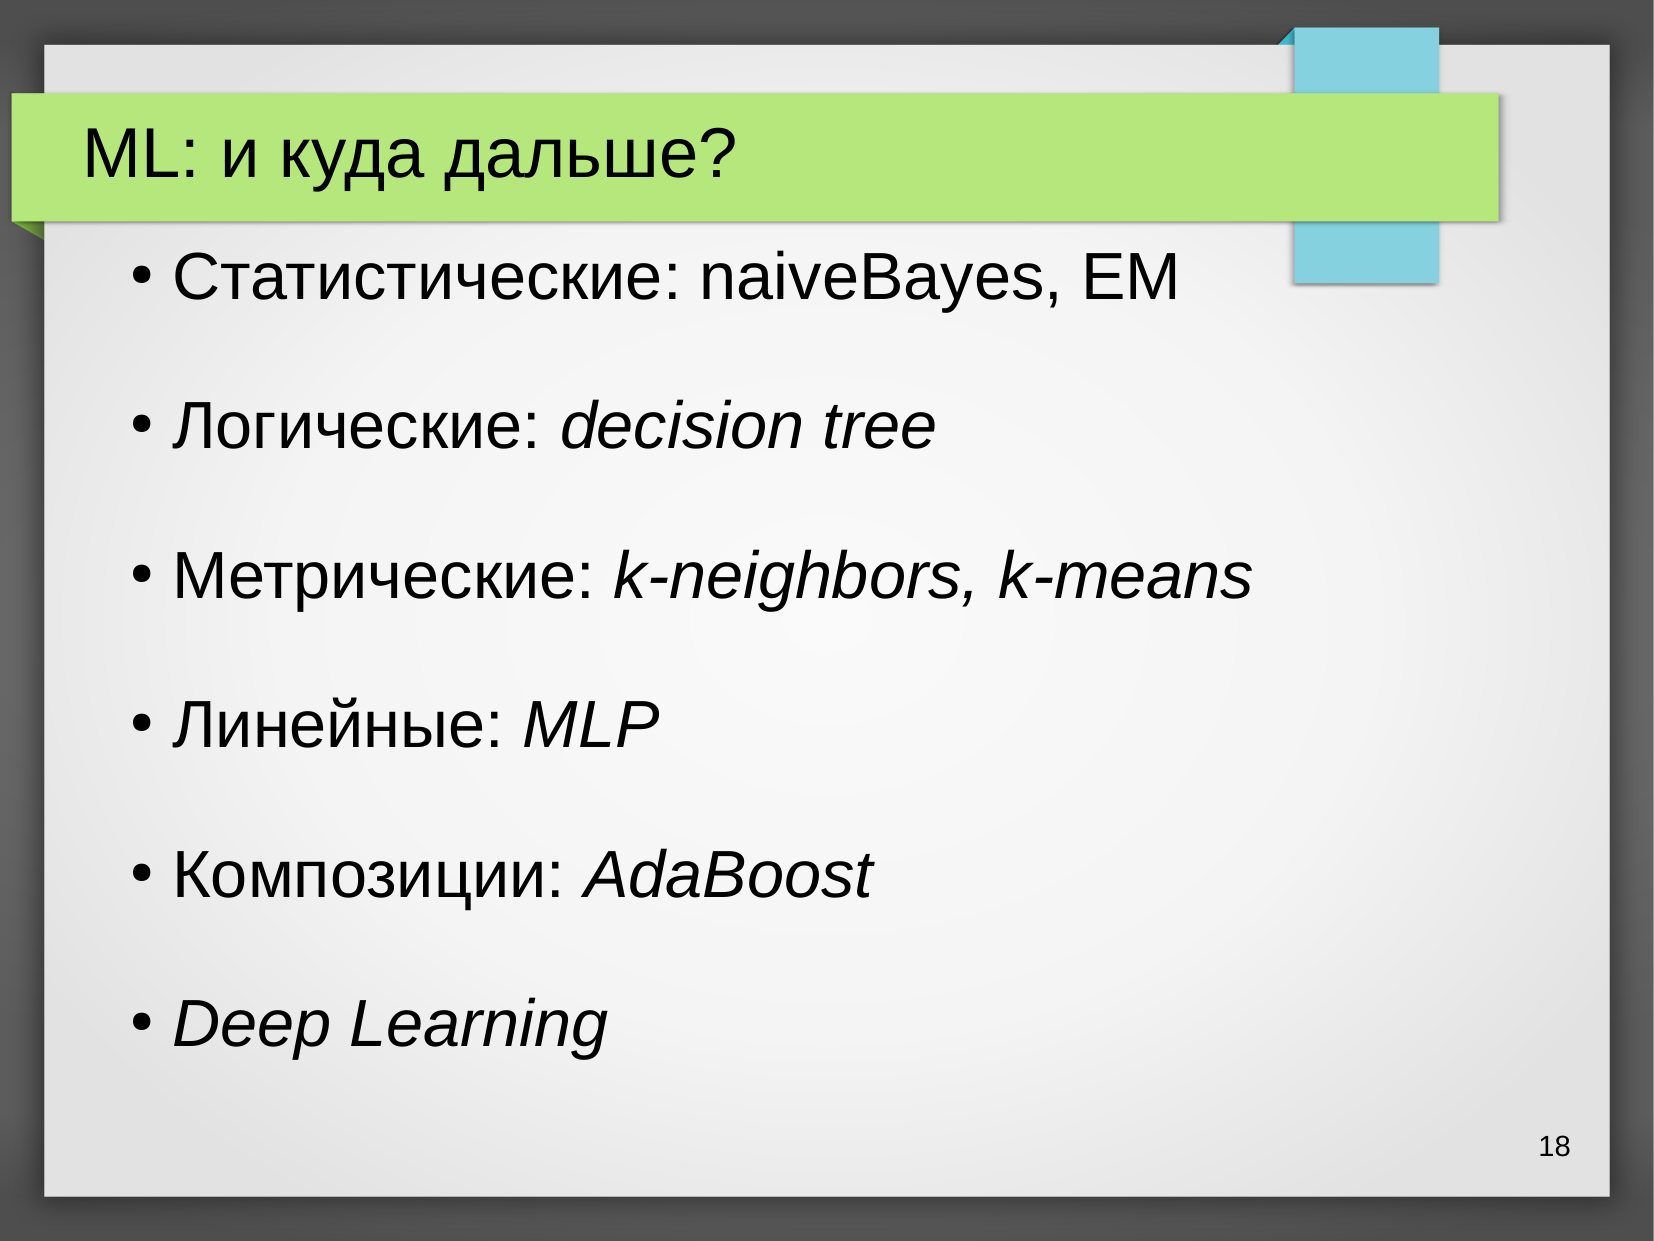

# ML: и куда дальше?
 Статистические: naiveBayes, EM
 Логические: decision tree
 Метрические: k-neighbors, k-means
 Линейные: MLP
 Композиции: AdaBoost
 Deep Learning
18